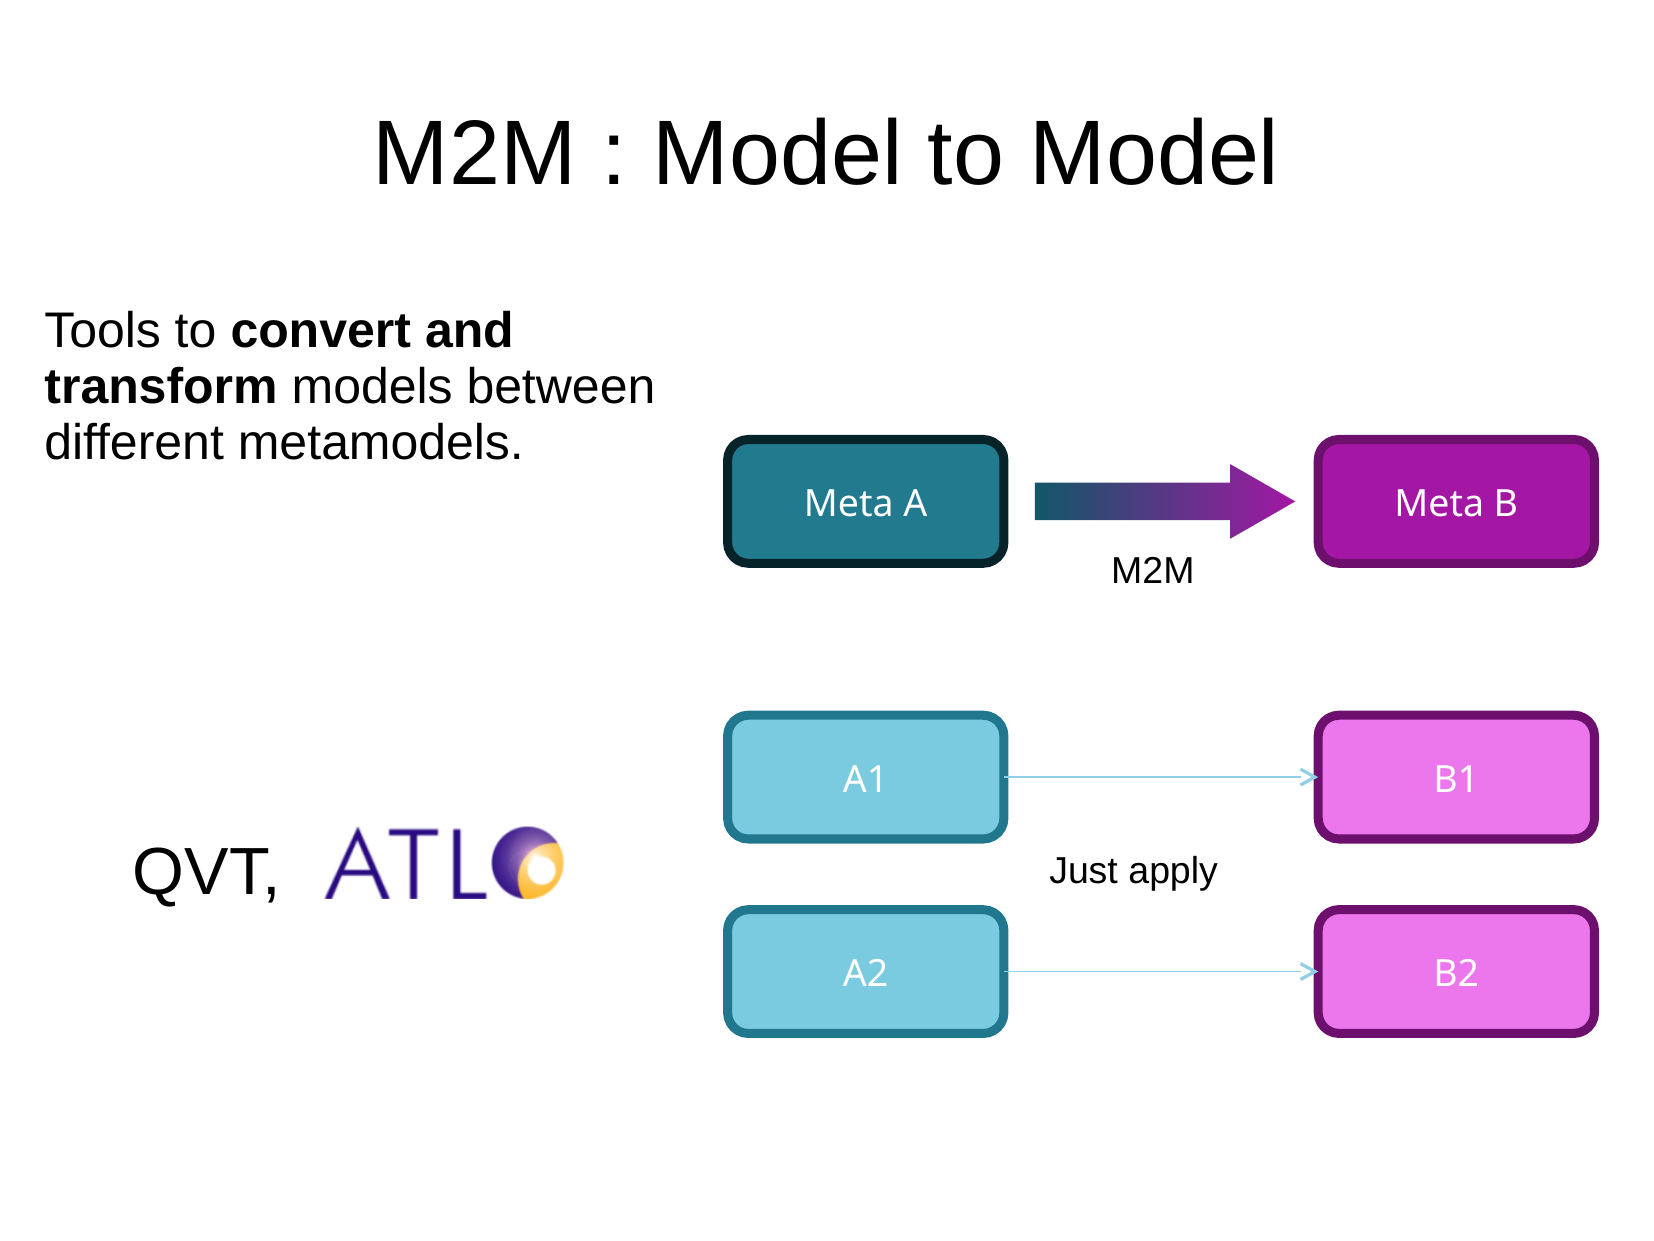

# M2M : Model to Model
Tools to convert and transform models between different metamodels.
Meta A
Meta B
QVT,
M2M
A1
B1
Just apply
B2
A2